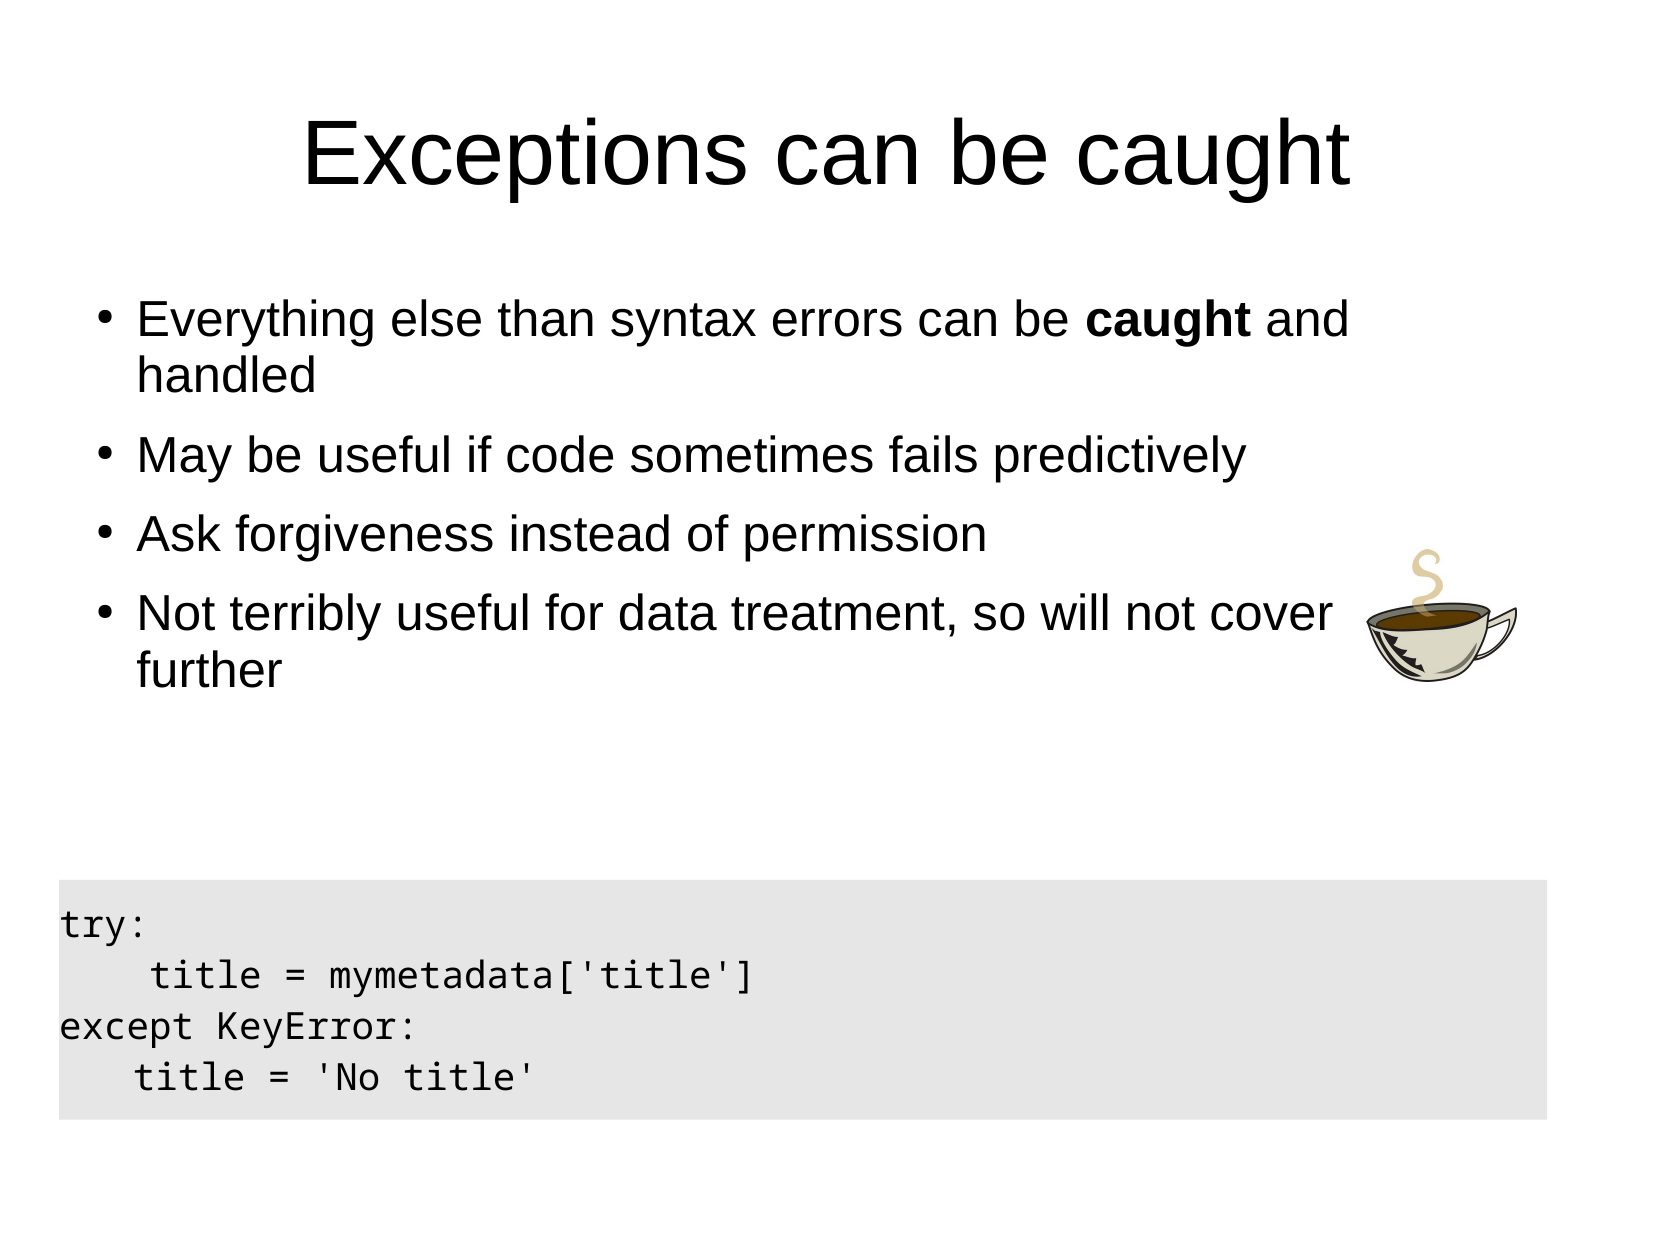

# Exceptions can be caught
Everything else than syntax errors can be caught and handled
May be useful if code sometimes fails predictively
Ask forgiveness instead of permission
Not terribly useful for data treatment, so will not cover further
try:
 title = mymetadata['title']
except KeyError:
	title = 'No title'